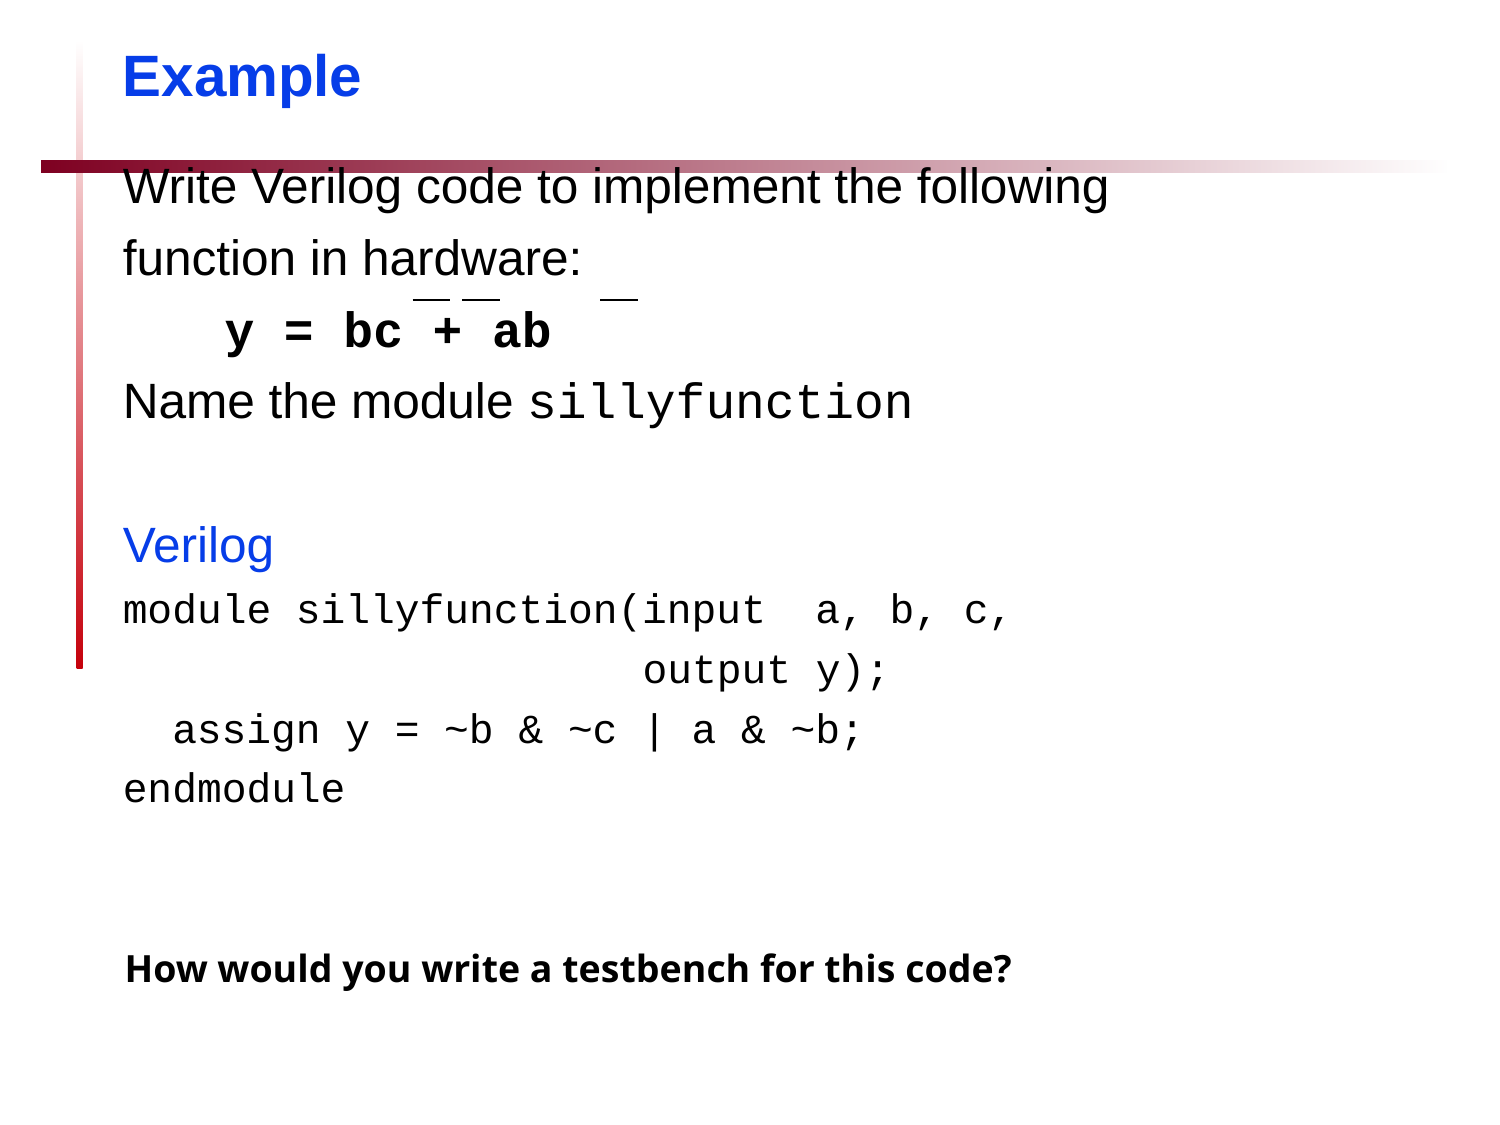

# Example
Write Verilog code to implement the following
function in hardware:
		 y = bc + ab
Name the module sillyfunction
Verilog
module sillyfunction(input a, b, c,
 output y);
 assign y = ~b & ~c | a & ~b;
endmodule
How would you write a testbench for this code?